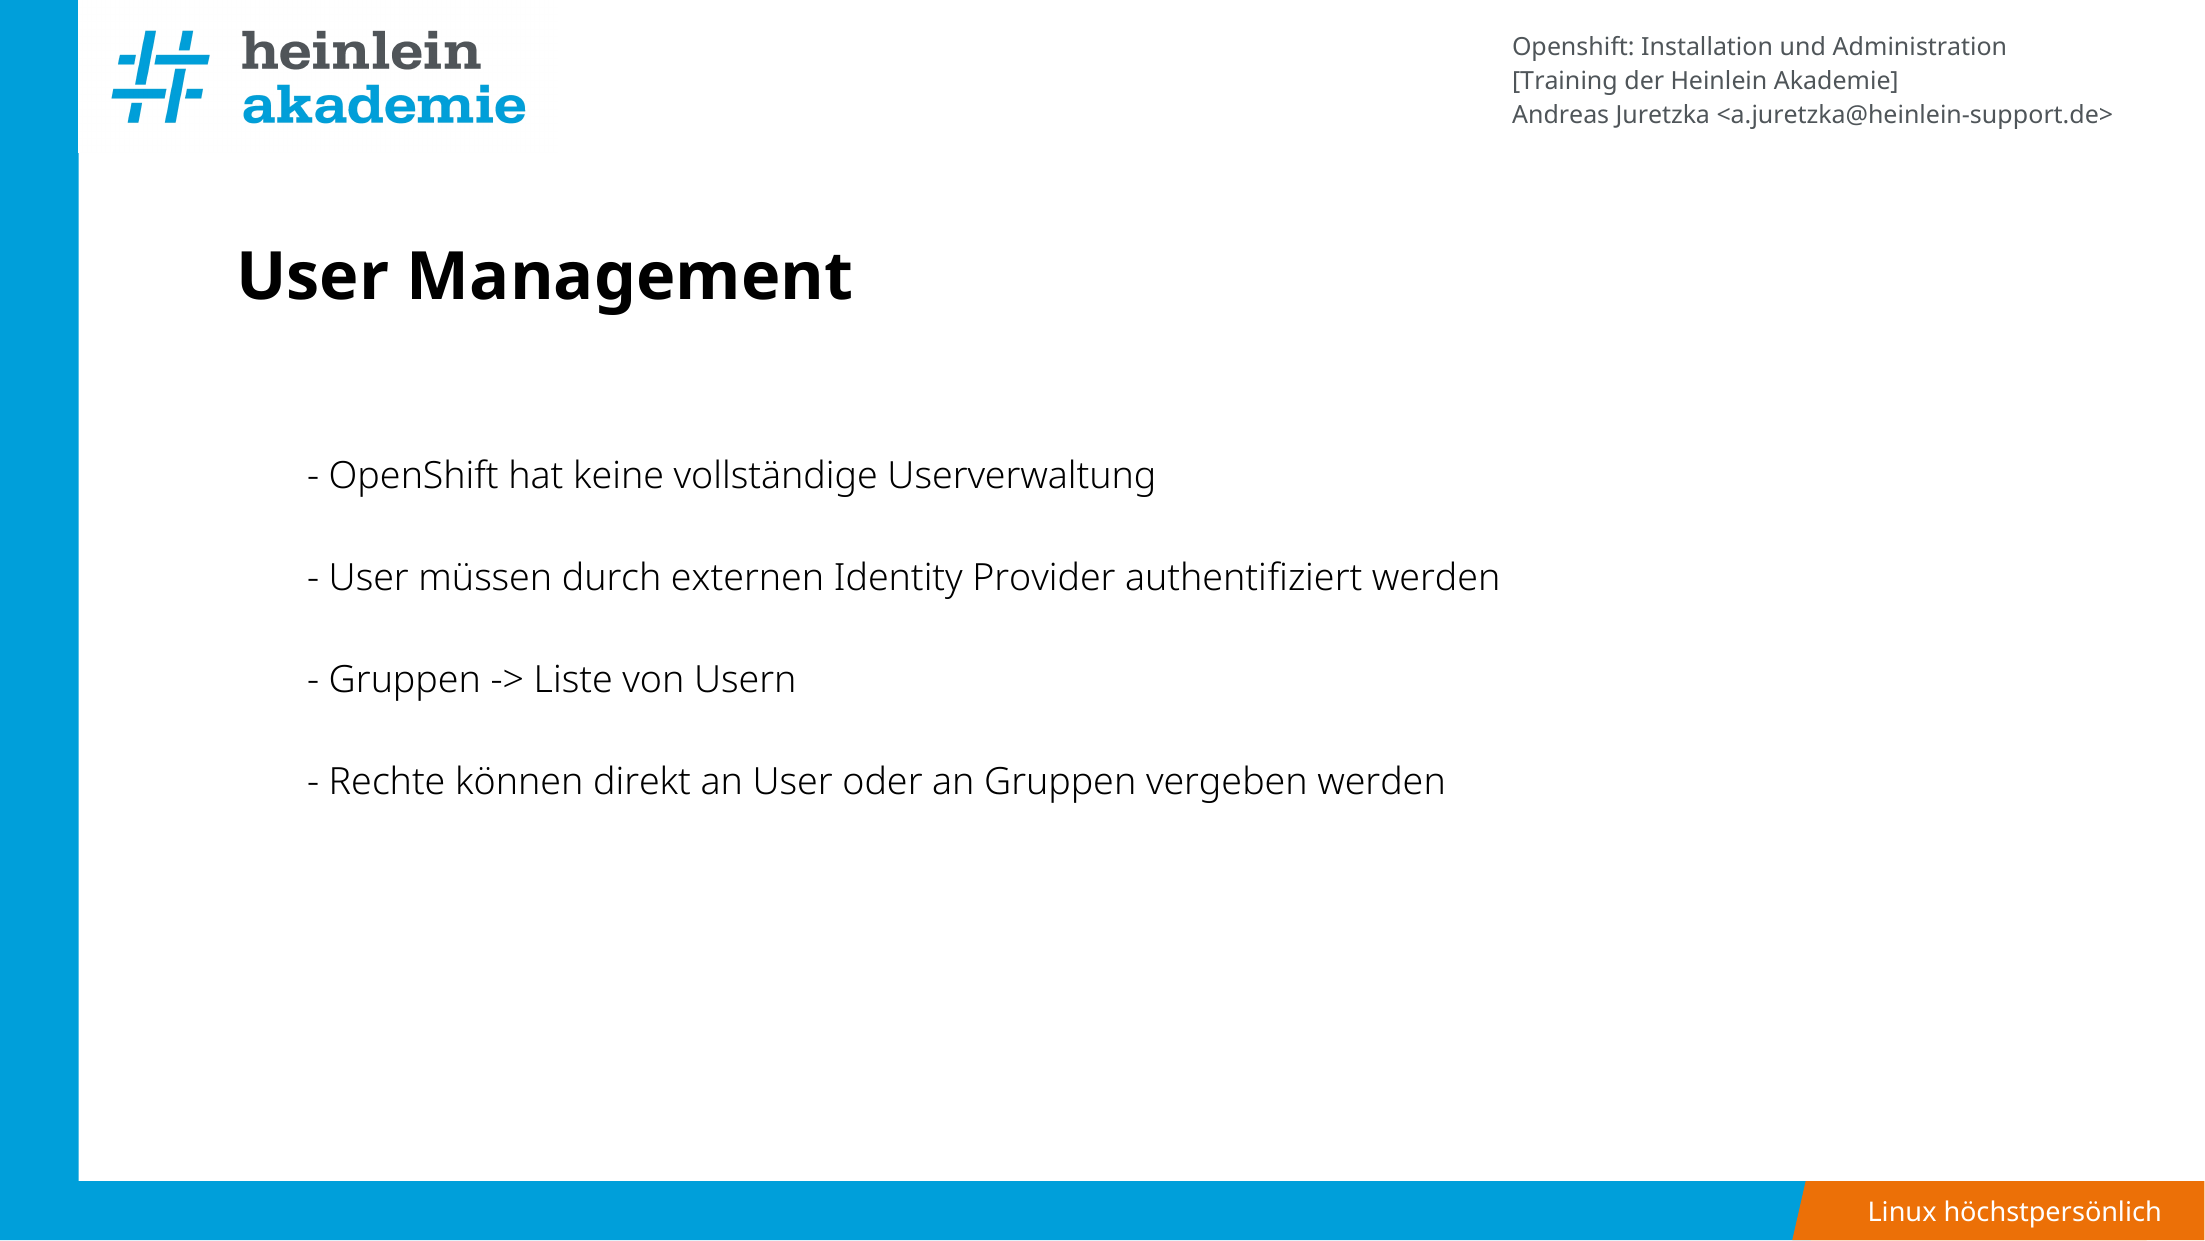

# User Management
- OpenShift hat keine vollständige Userverwaltung
- User müssen durch externen Identity Provider authentiﬁziert werden
- Gruppen -> Liste von Usern
- Rechte können direkt an User oder an Gruppen vergeben werden